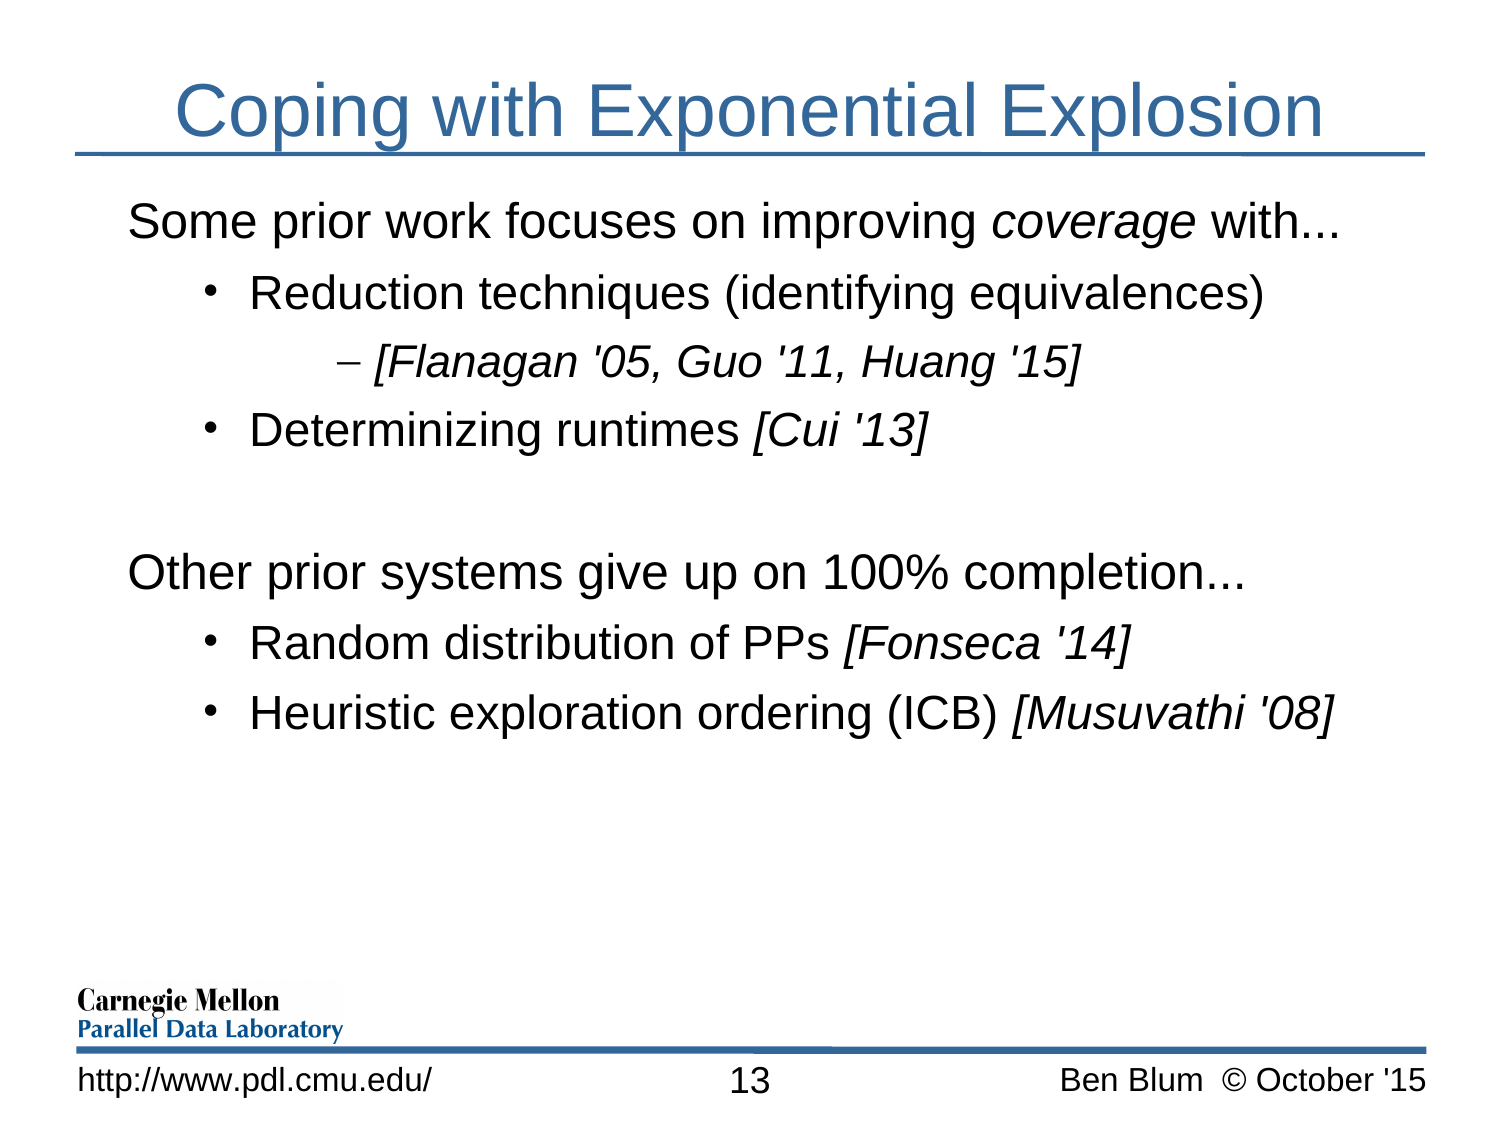

# Coping with Exponential Explosion
Some prior work focuses on improving coverage with...
Reduction techniques (identifying equivalences)
[Flanagan '05, Guo '11, Huang '15]
Determinizing runtimes [Cui '13]
Other prior systems give up on 100% completion...
Random distribution of PPs [Fonseca '14]
Heuristic exploration ordering (ICB) [Musuvathi '08]
13